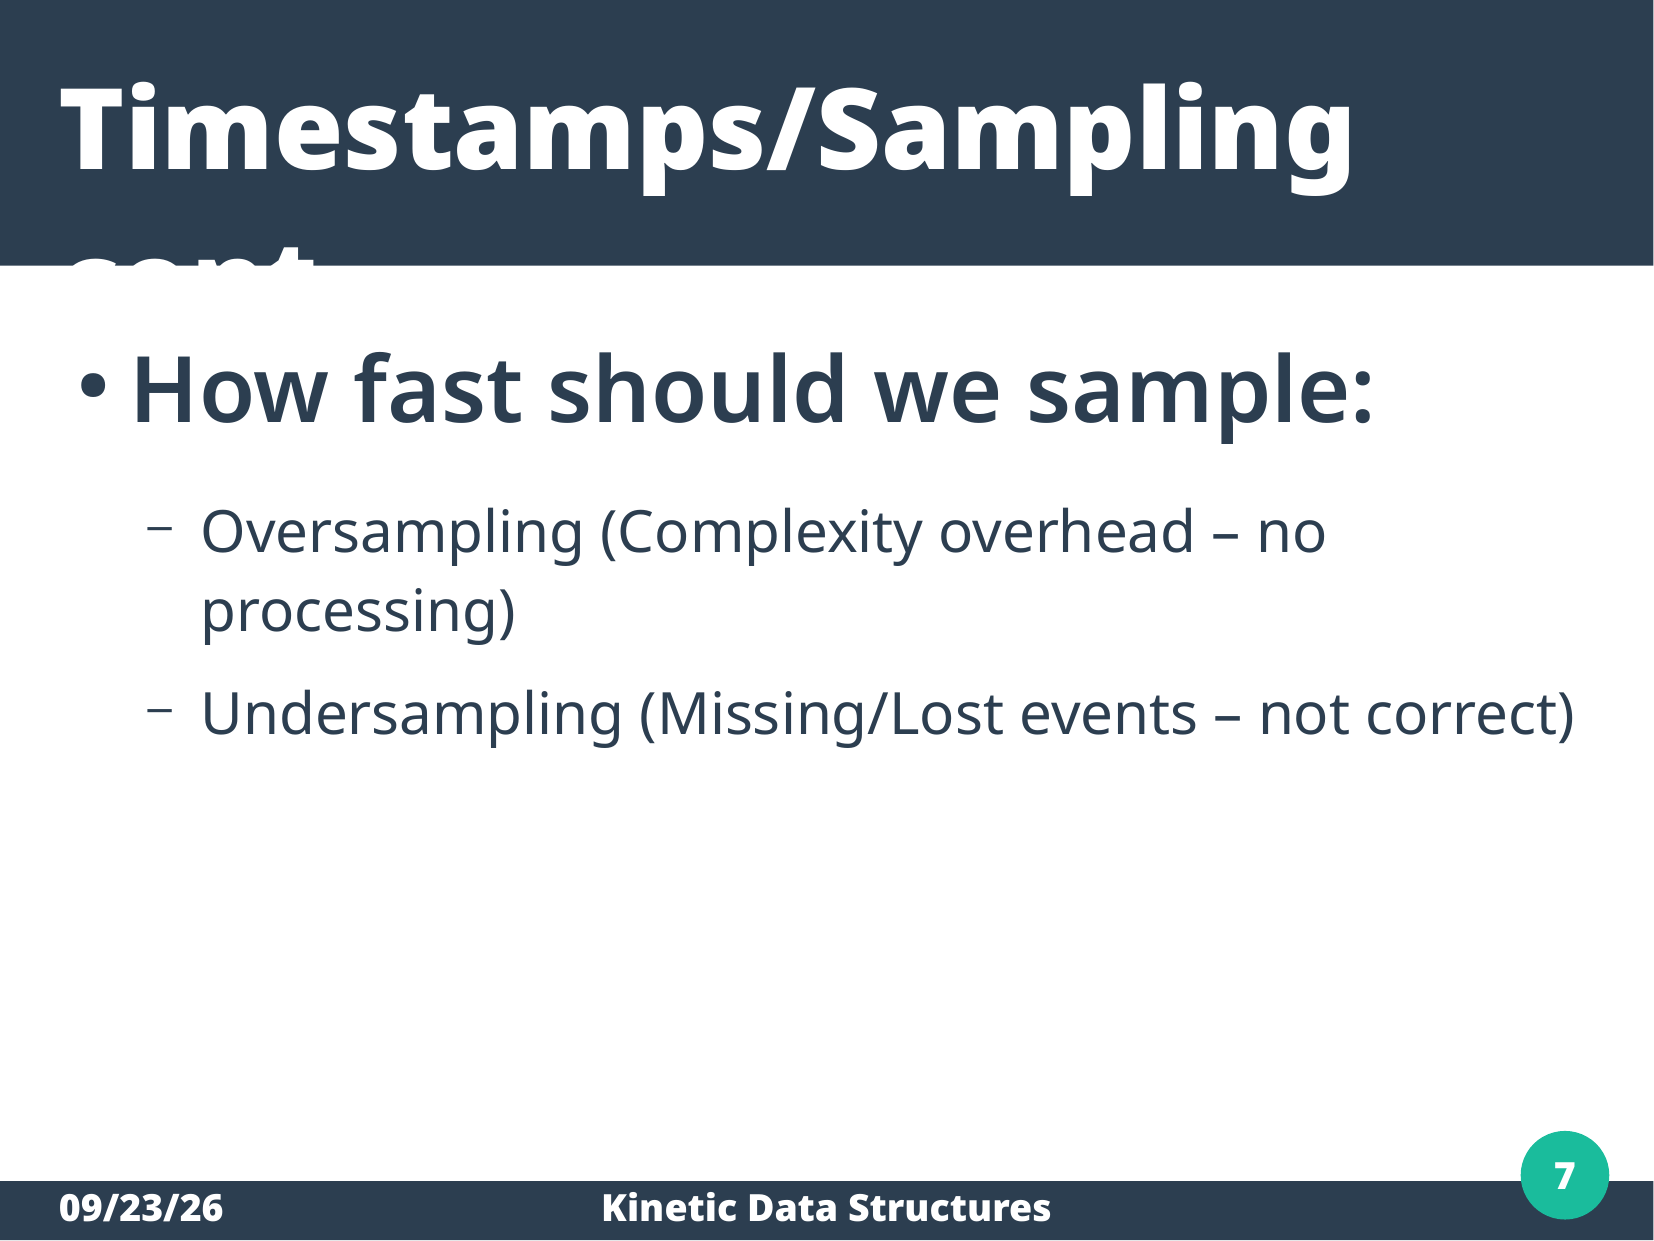

# Timestamps/Sampling cont.
How fast should we sample:
Oversampling (Complexity overhead – no processing)
Undersampling (Missing/Lost events – not correct)
7
Kinetic Data Structures